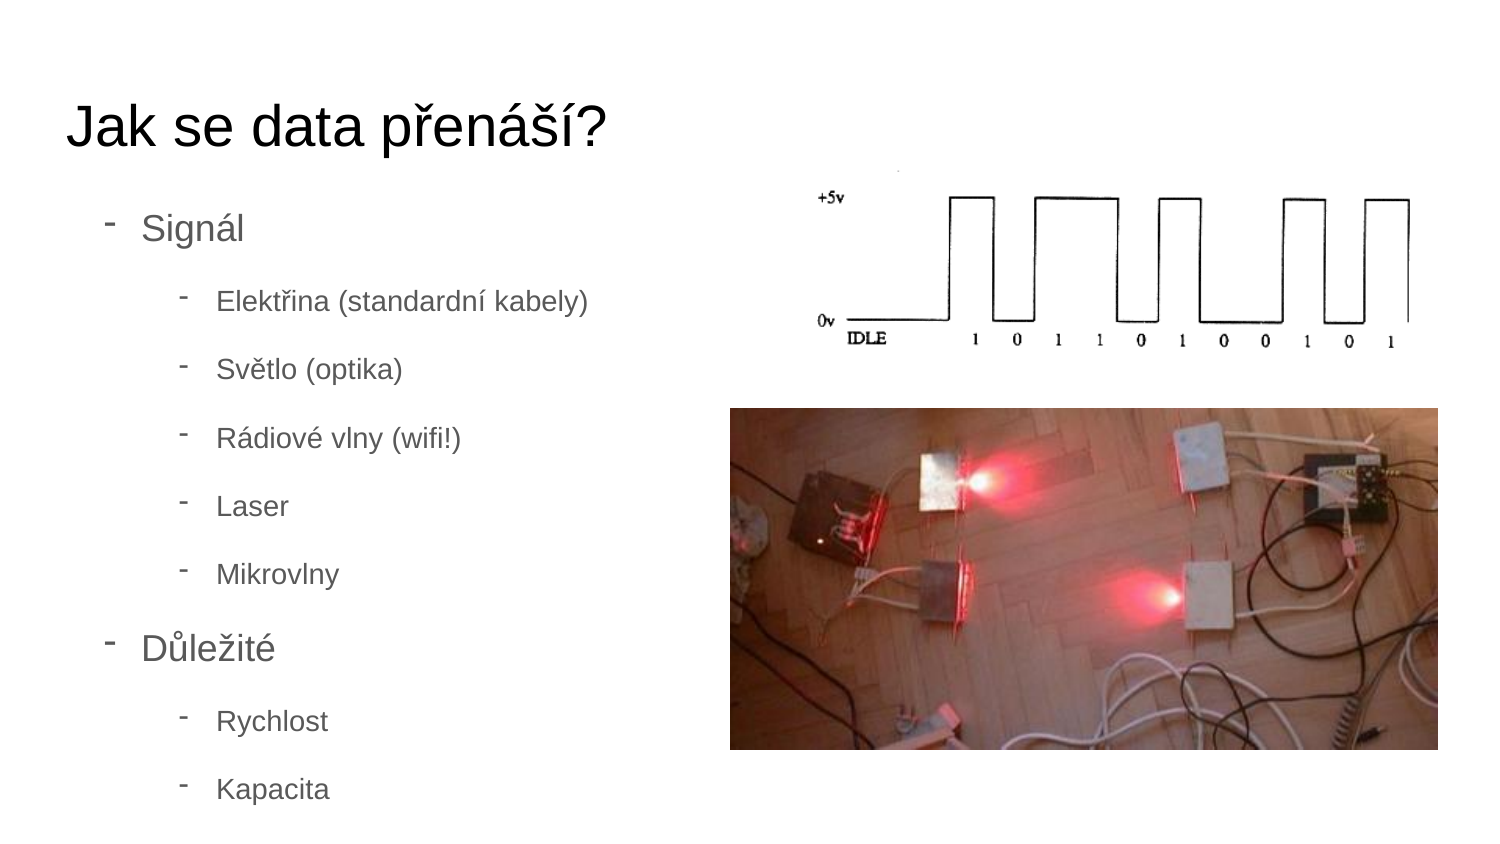

# Jak se data přenáší?
Signál
Elektřina (standardní kabely)
Světlo (optika)
Rádiové vlny (wifi!)
Laser
Mikrovlny
Důležité
Rychlost
Kapacita
Rušení
Cena
Pohodlnost